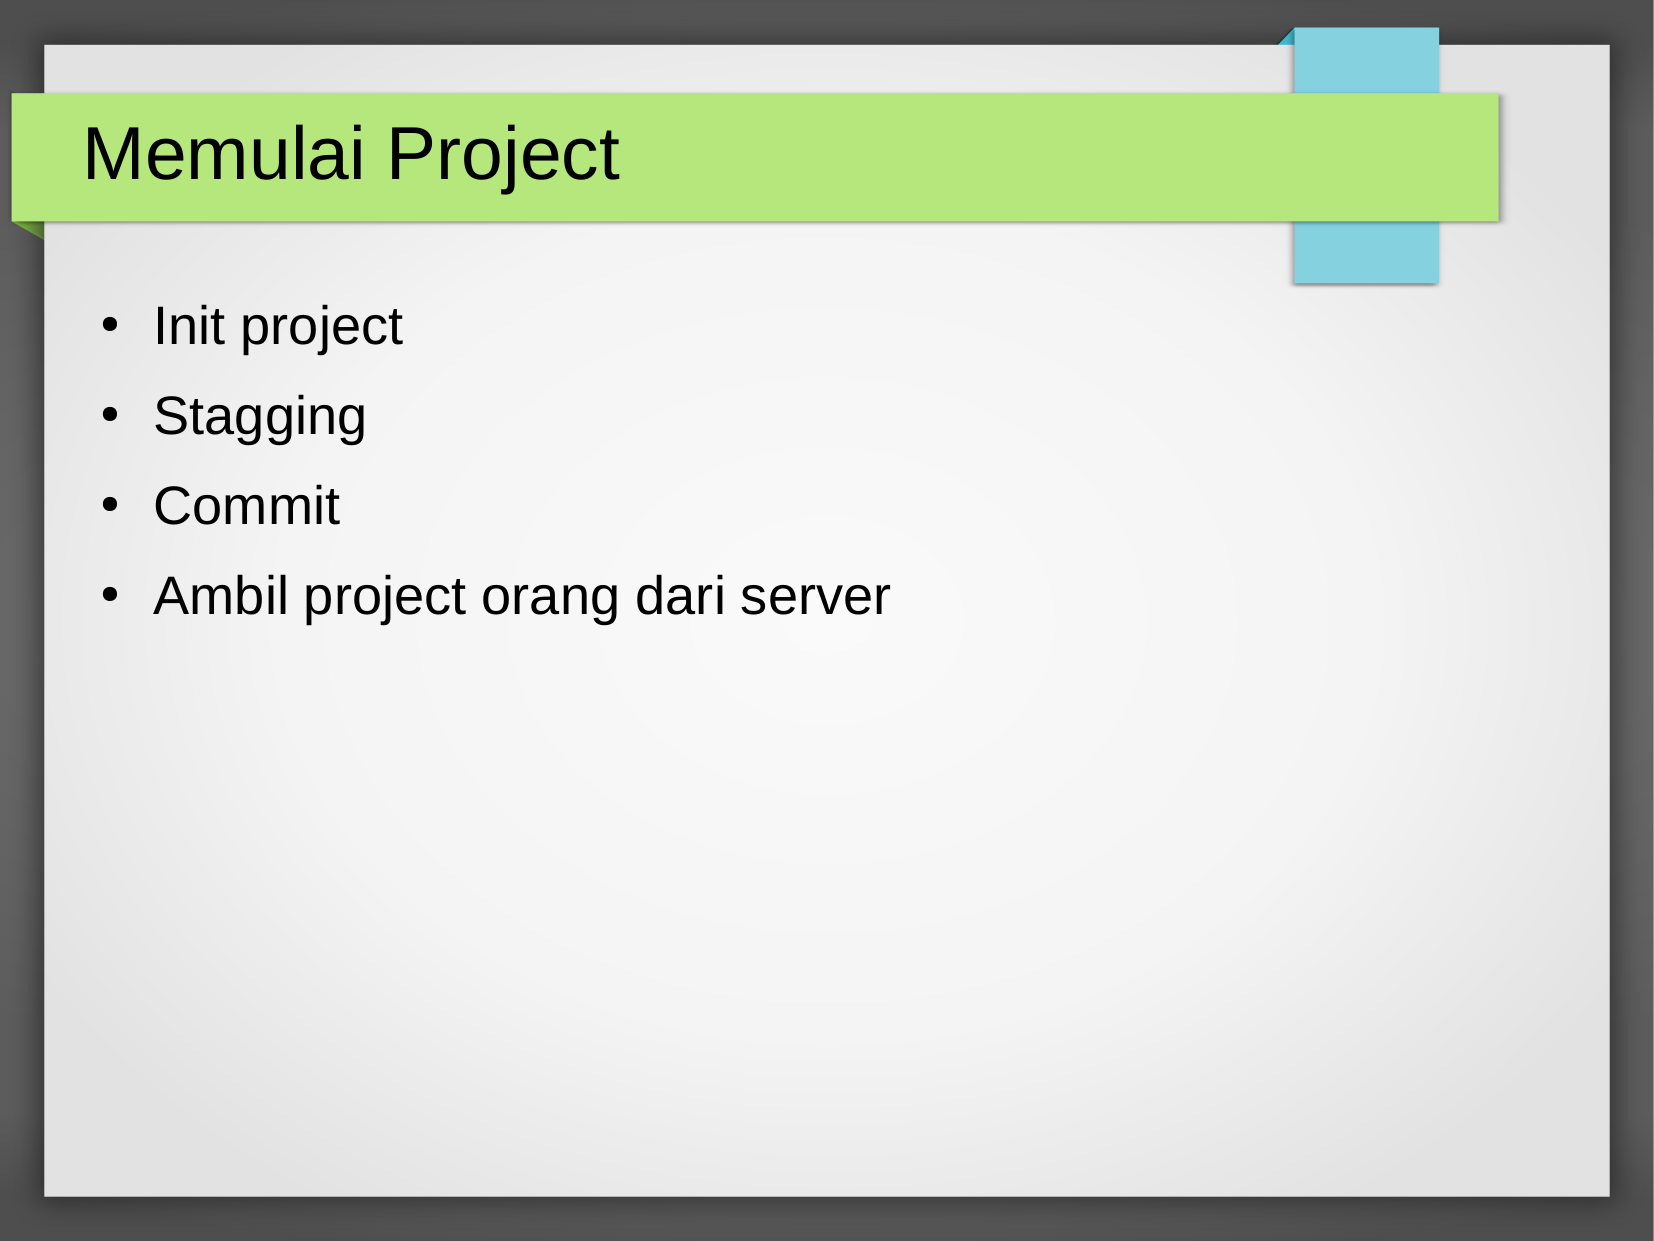

# Memulai Project
Init project
Stagging
Commit
Ambil project orang dari server